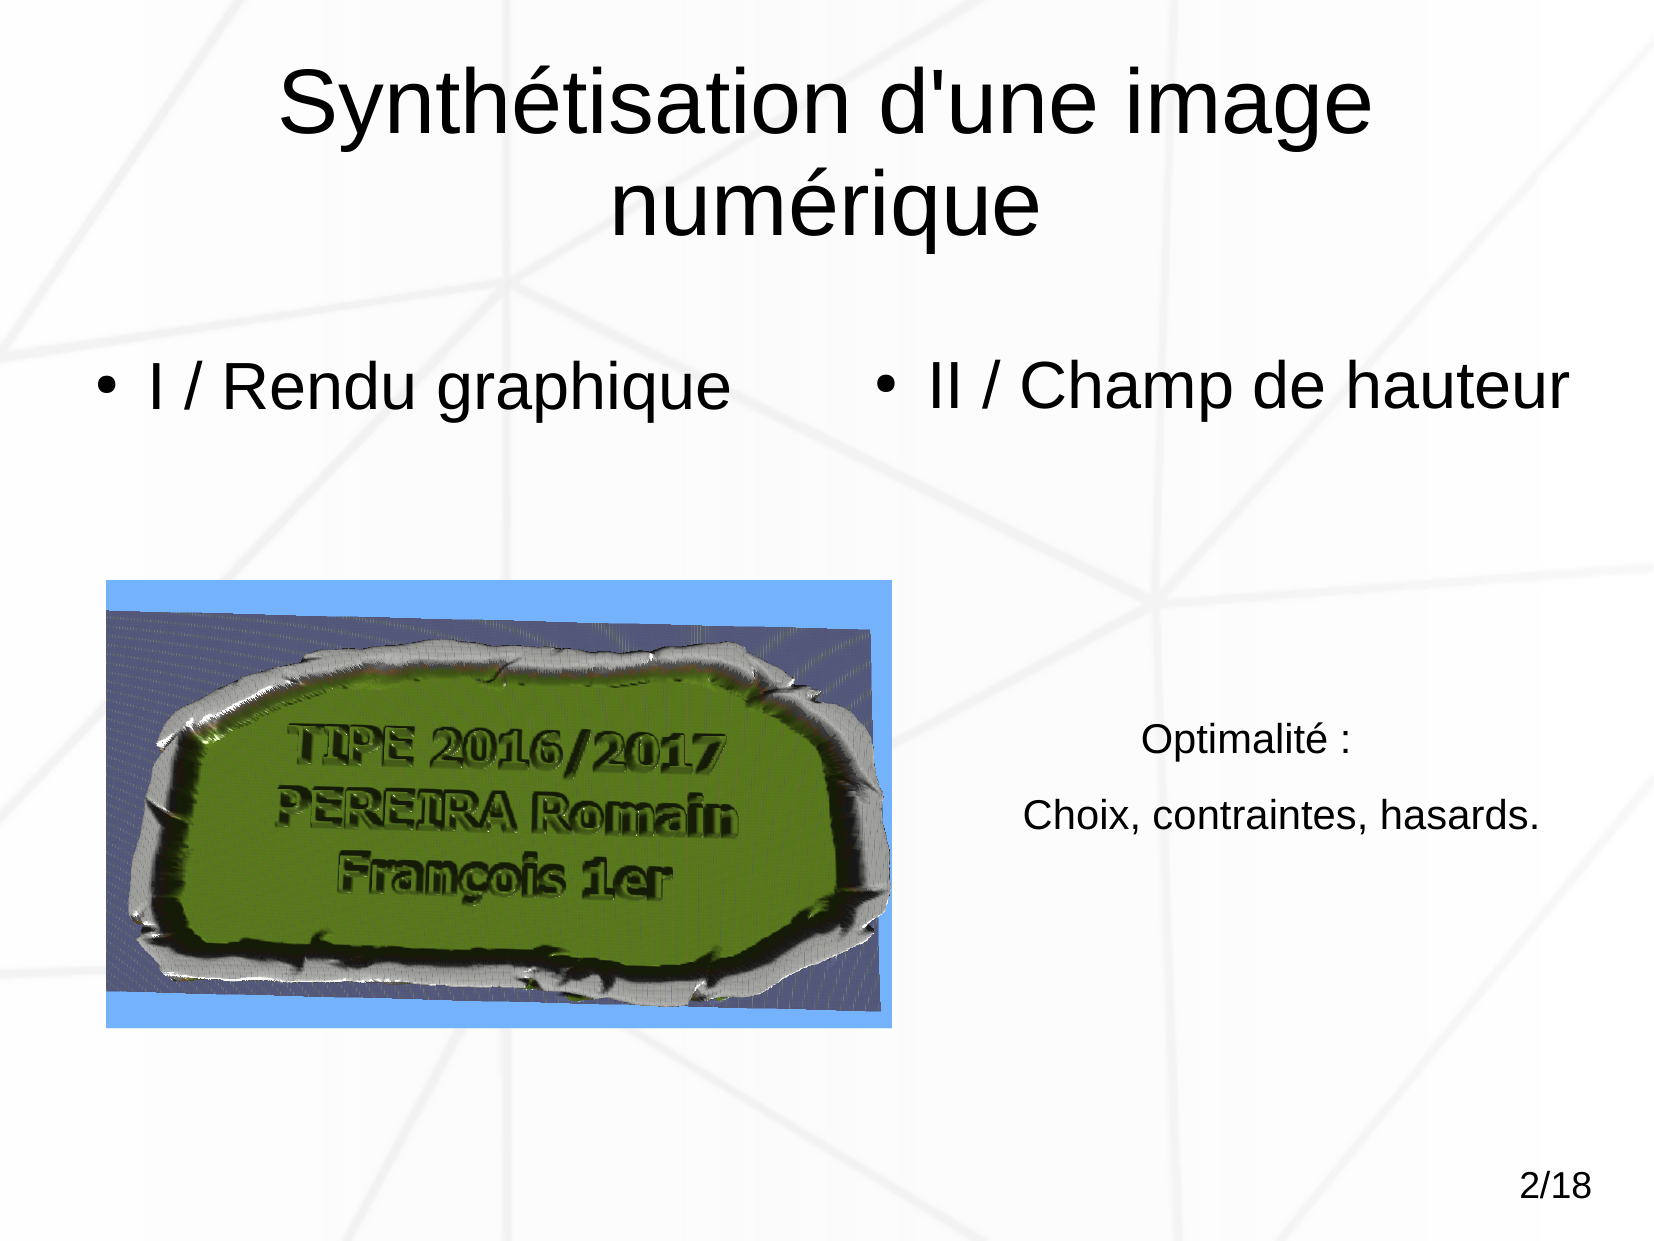

# Synthétisation d'une image numérique
II / Champ de hauteur
I / Rendu graphique
Optimalité :
Choix, contraintes, hasards.
2/18